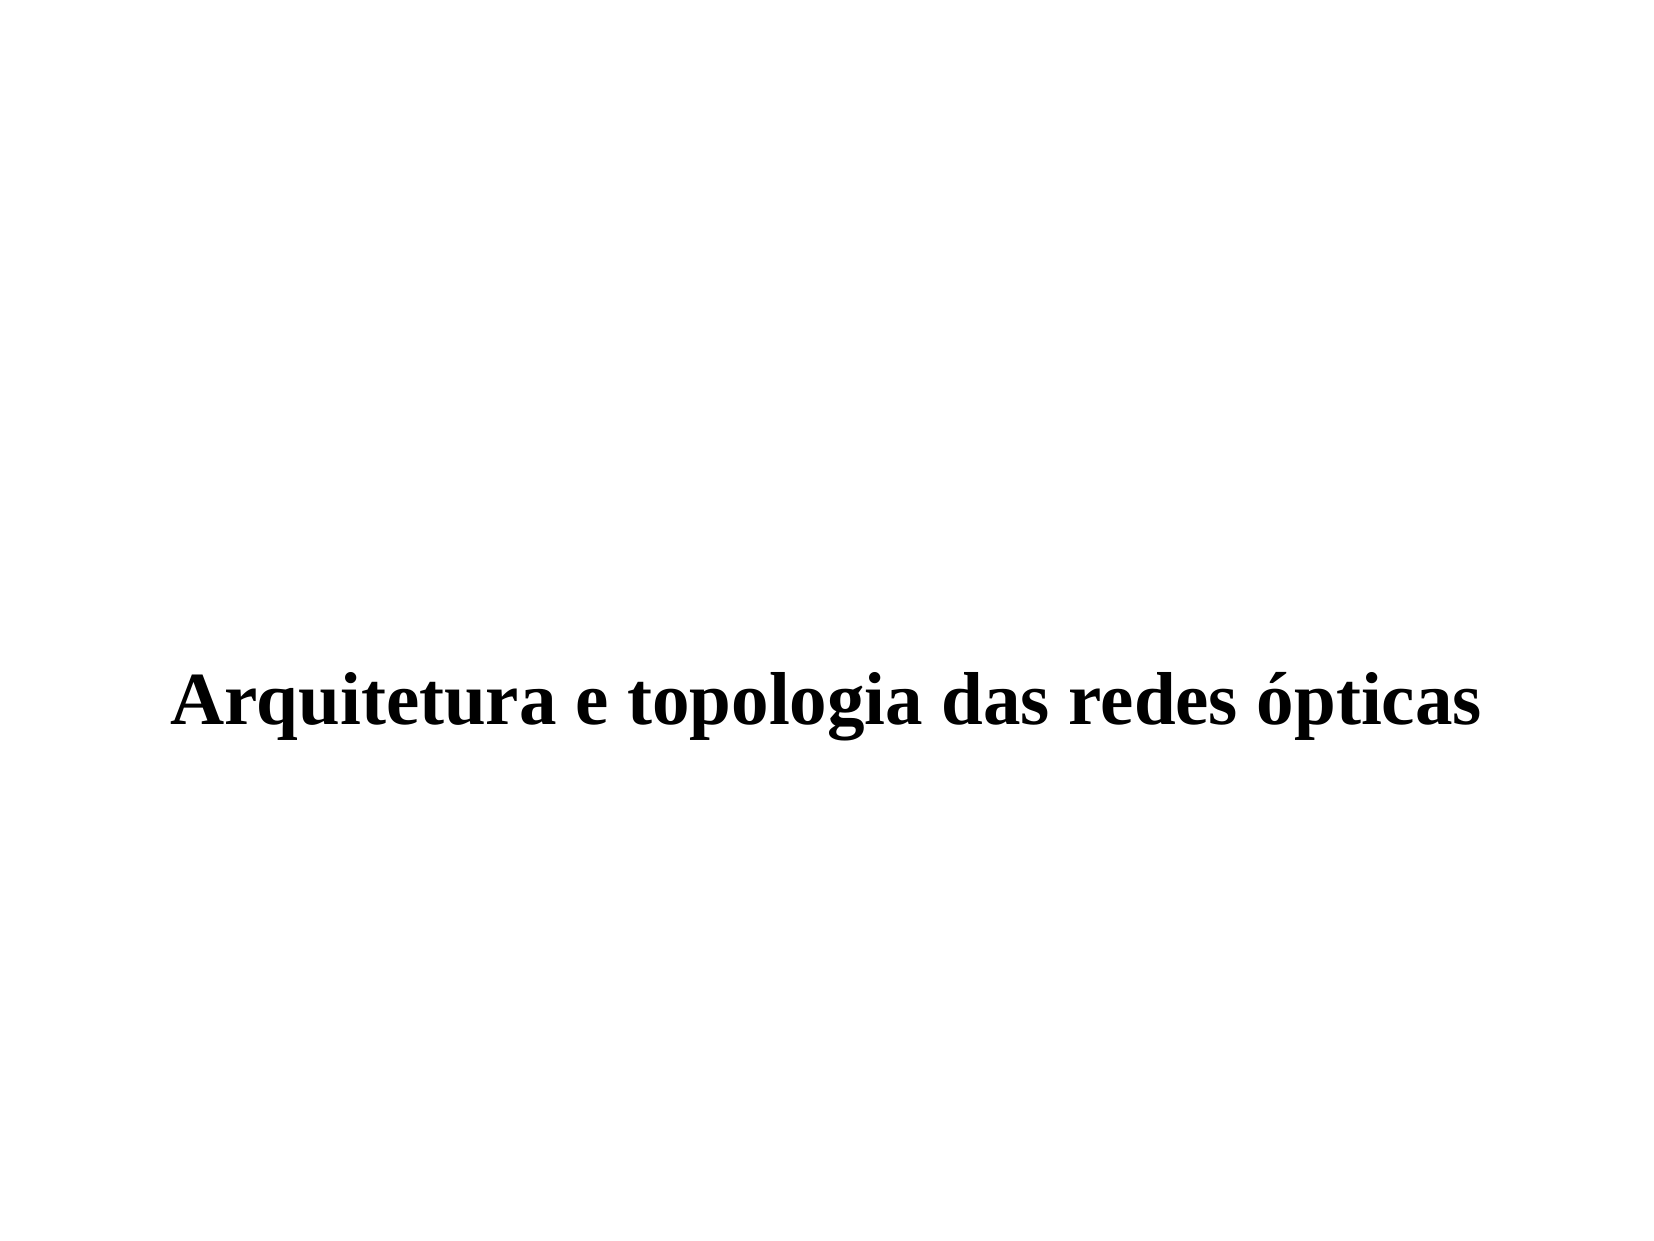

#
Arquitetura e topologia das redes ópticas